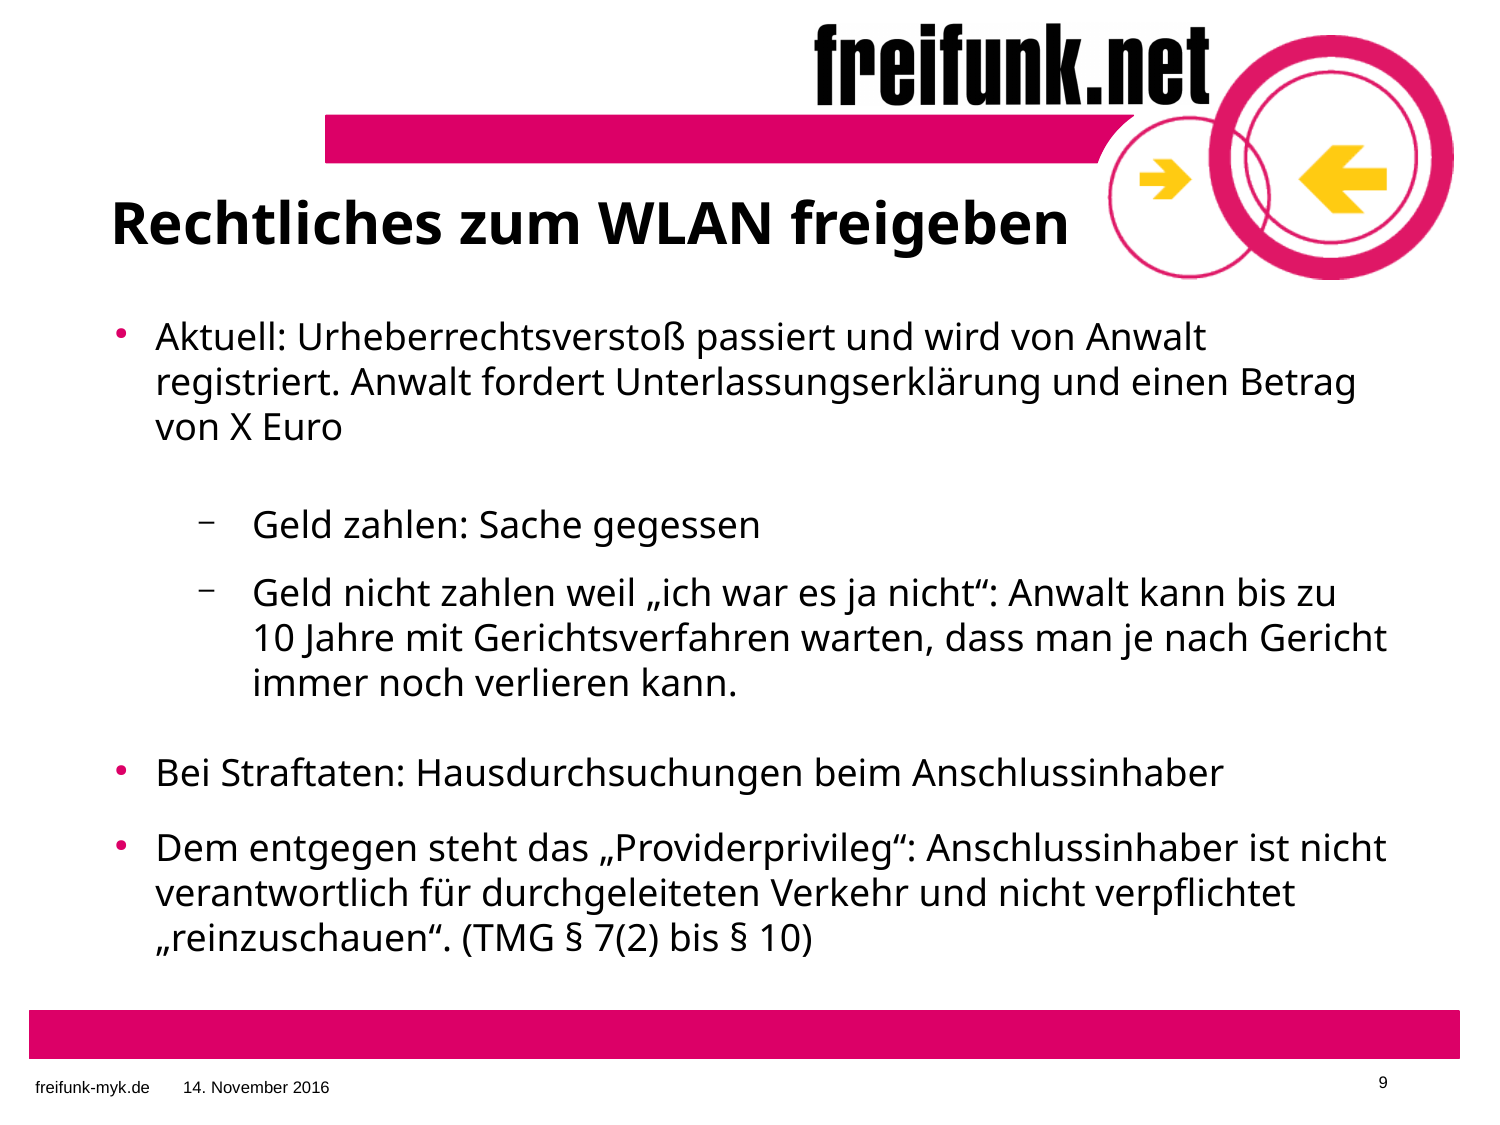

# Rechtliches zum WLAN freigeben
Aktuell: Urheberrechtsverstoß passiert und wird von Anwalt registriert. Anwalt fordert Unterlassungserklärung und einen Betrag von X Euro
Geld zahlen: Sache gegessen
Geld nicht zahlen weil „ich war es ja nicht“: Anwalt kann bis zu 10 Jahre mit Gerichtsverfahren warten, dass man je nach Gericht immer noch verlieren kann.
Bei Straftaten: Hausdurchsuchungen beim Anschlussinhaber
Dem entgegen steht das „Providerprivileg“: Anschlussinhaber ist nicht verantwortlich für durchgeleiteten Verkehr und nicht verpflichtet „reinzuschauen“. (TMG § 7(2) bis § 10)
9
freifunk-myk.de